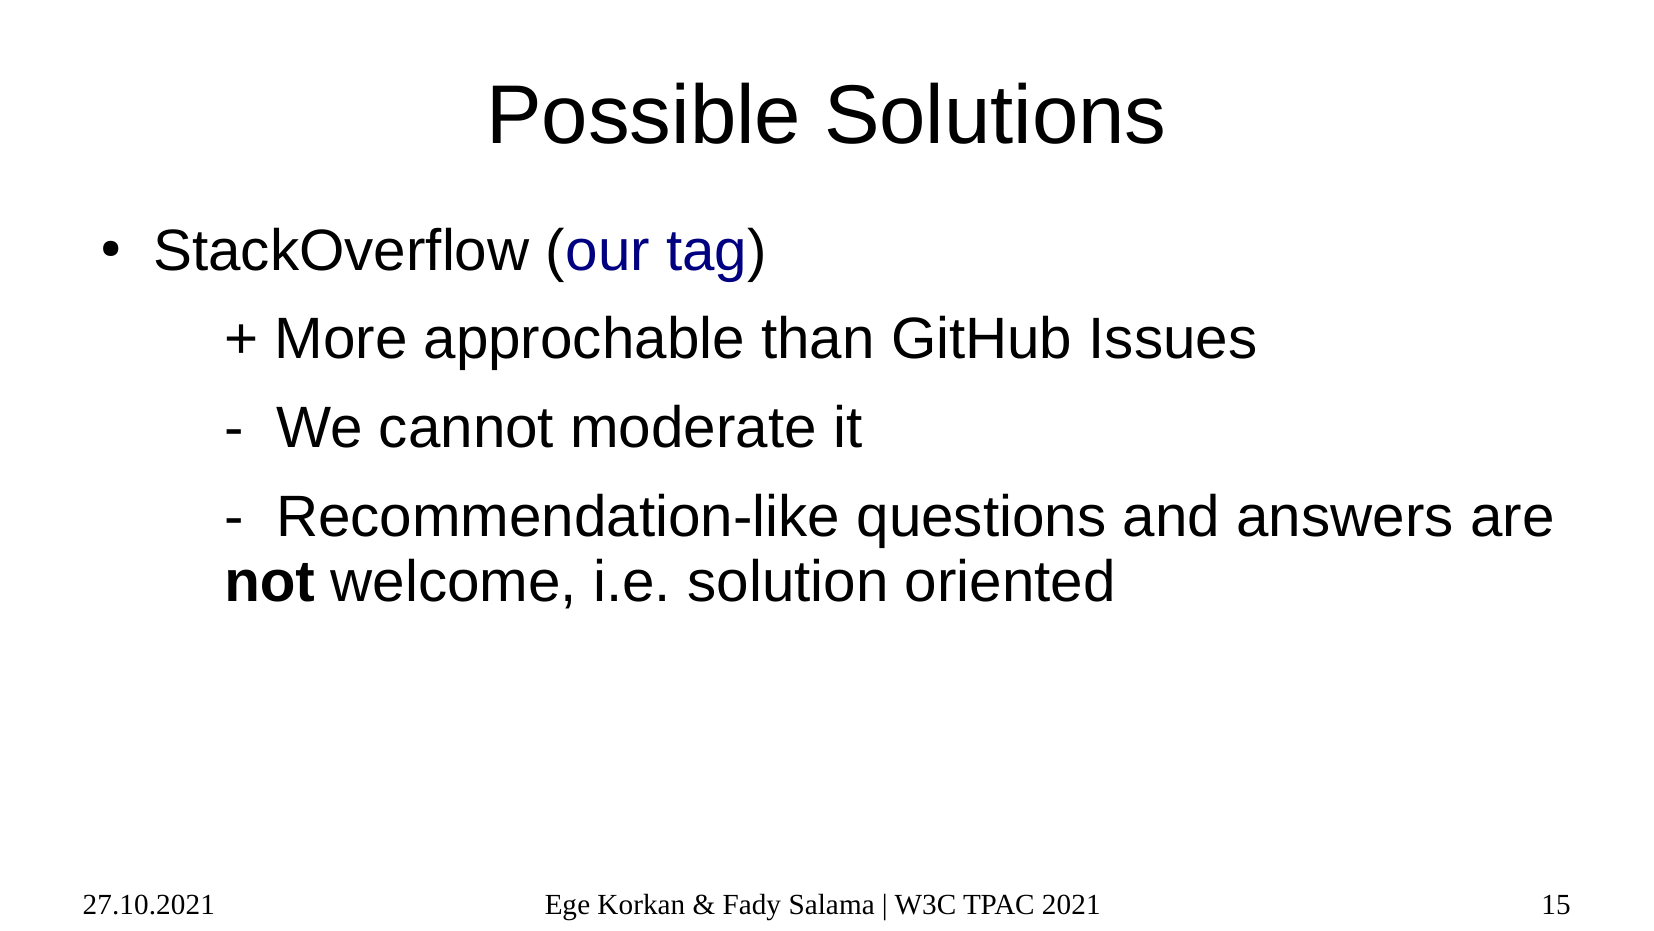

# Possible Solutions
StackOverflow (our tag)
+ More approchable than GitHub Issues
- We cannot moderate it
- Recommendation-like questions and answers are not welcome, i.e. solution oriented
27.10.2021
Ege Korkan & Fady Salama | W3C TPAC 2021
15